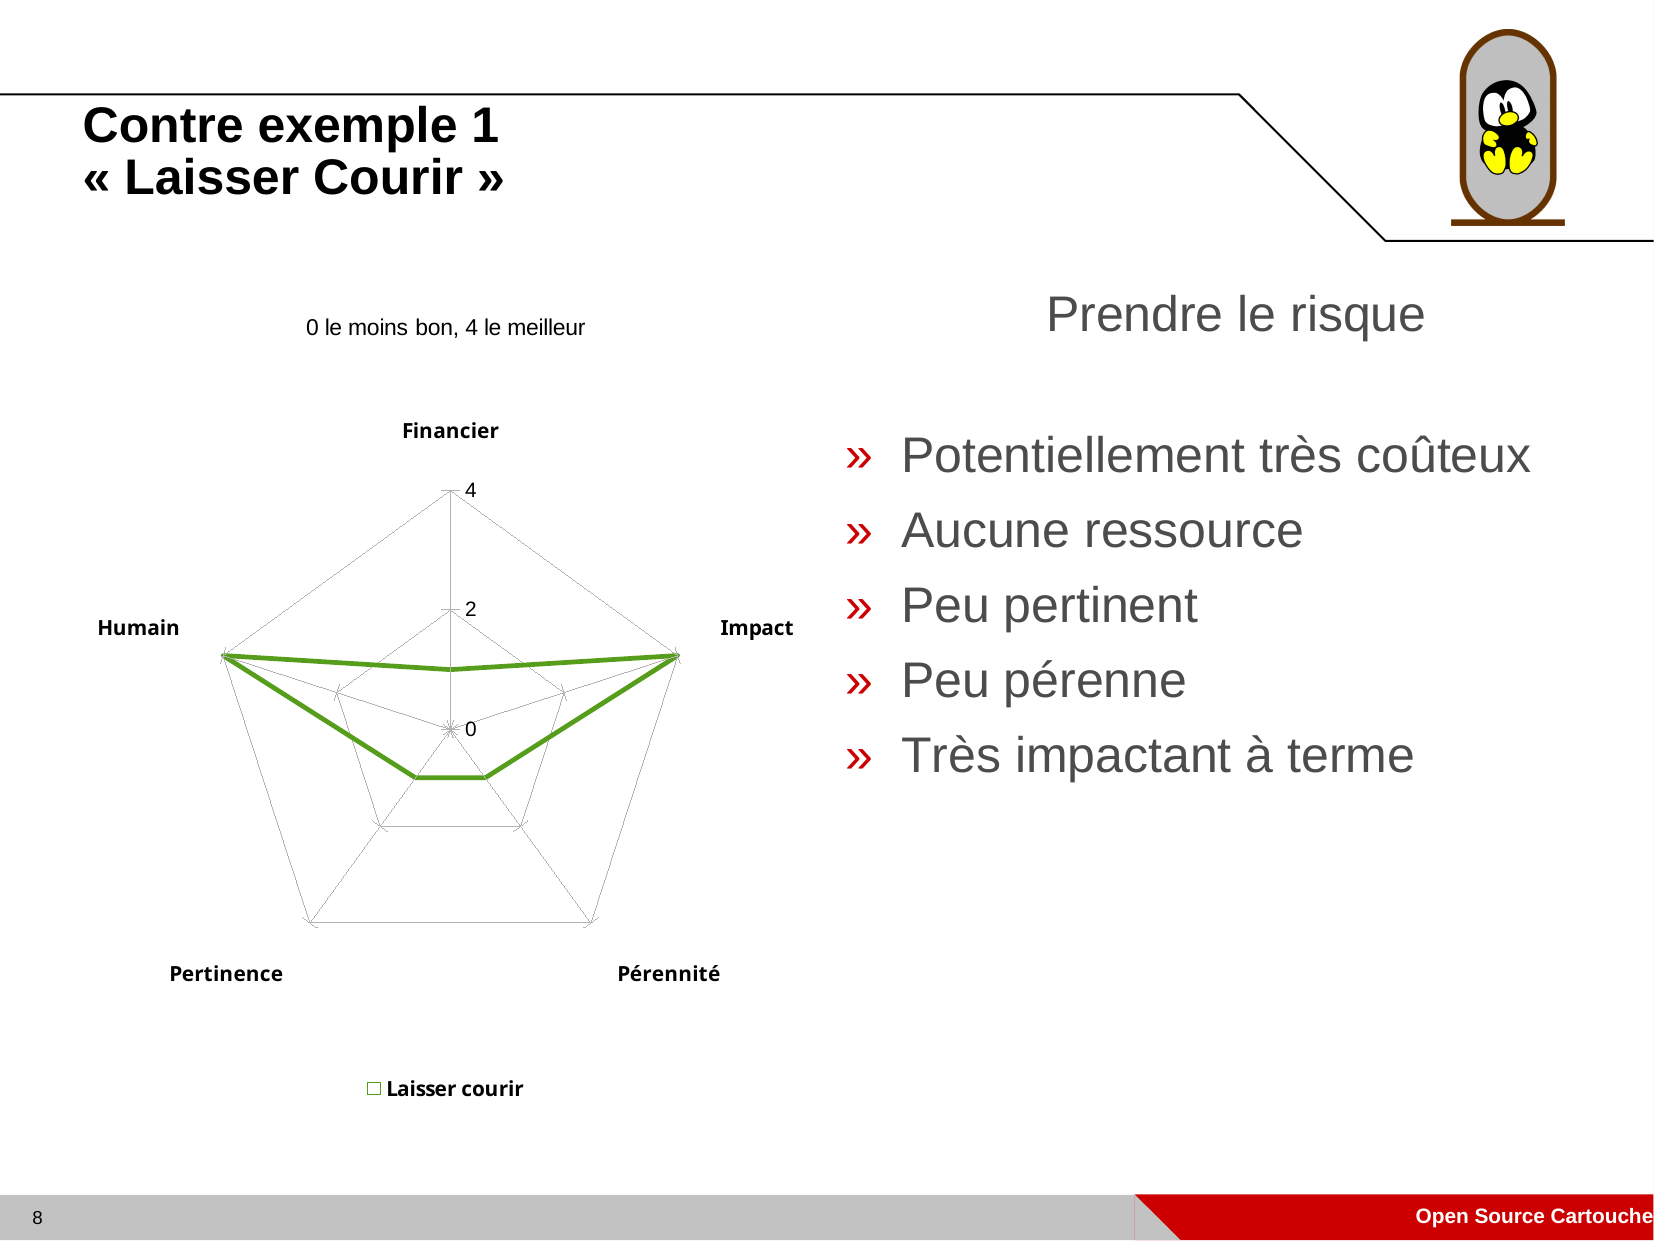

# Contre exemple 1 « Laisser Courir »
### Chart: 0 le moins bon, 4 le meilleur
| Category | Laisser courir |
|---|---|
| Financier | 1.0 |
| Humain | 4.0 |
| Pertinence | 1.0 |
| Pérennité | 1.0 |
| Impact | 4.0 |Prendre le risque
Potentiellement très coûteux
Aucune ressource
Peu pertinent
Peu pérenne
Très impactant à terme